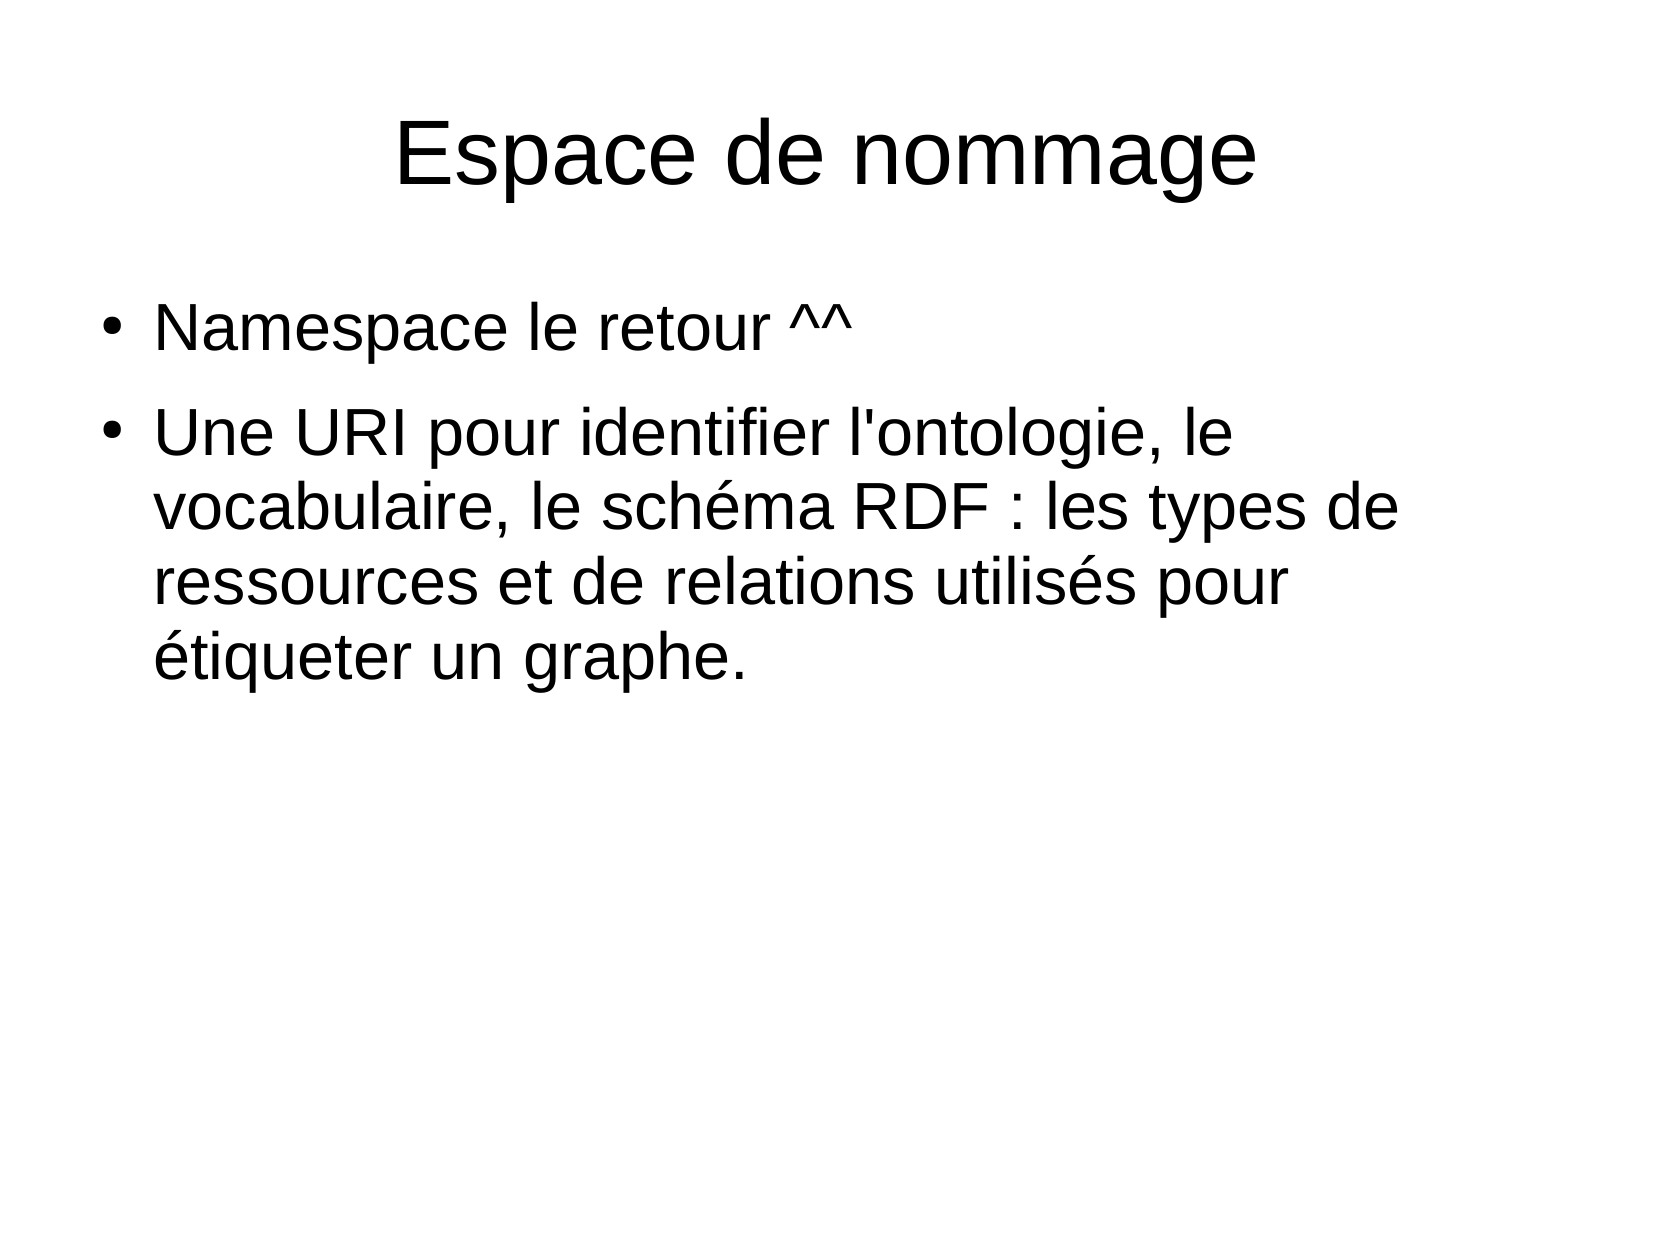

# Espace de nommage
Namespace le retour ^^
Une URI pour identifier l'ontologie, le vocabulaire, le schéma RDF : les types de ressources et de relations utilisés pour étiqueter un graphe.